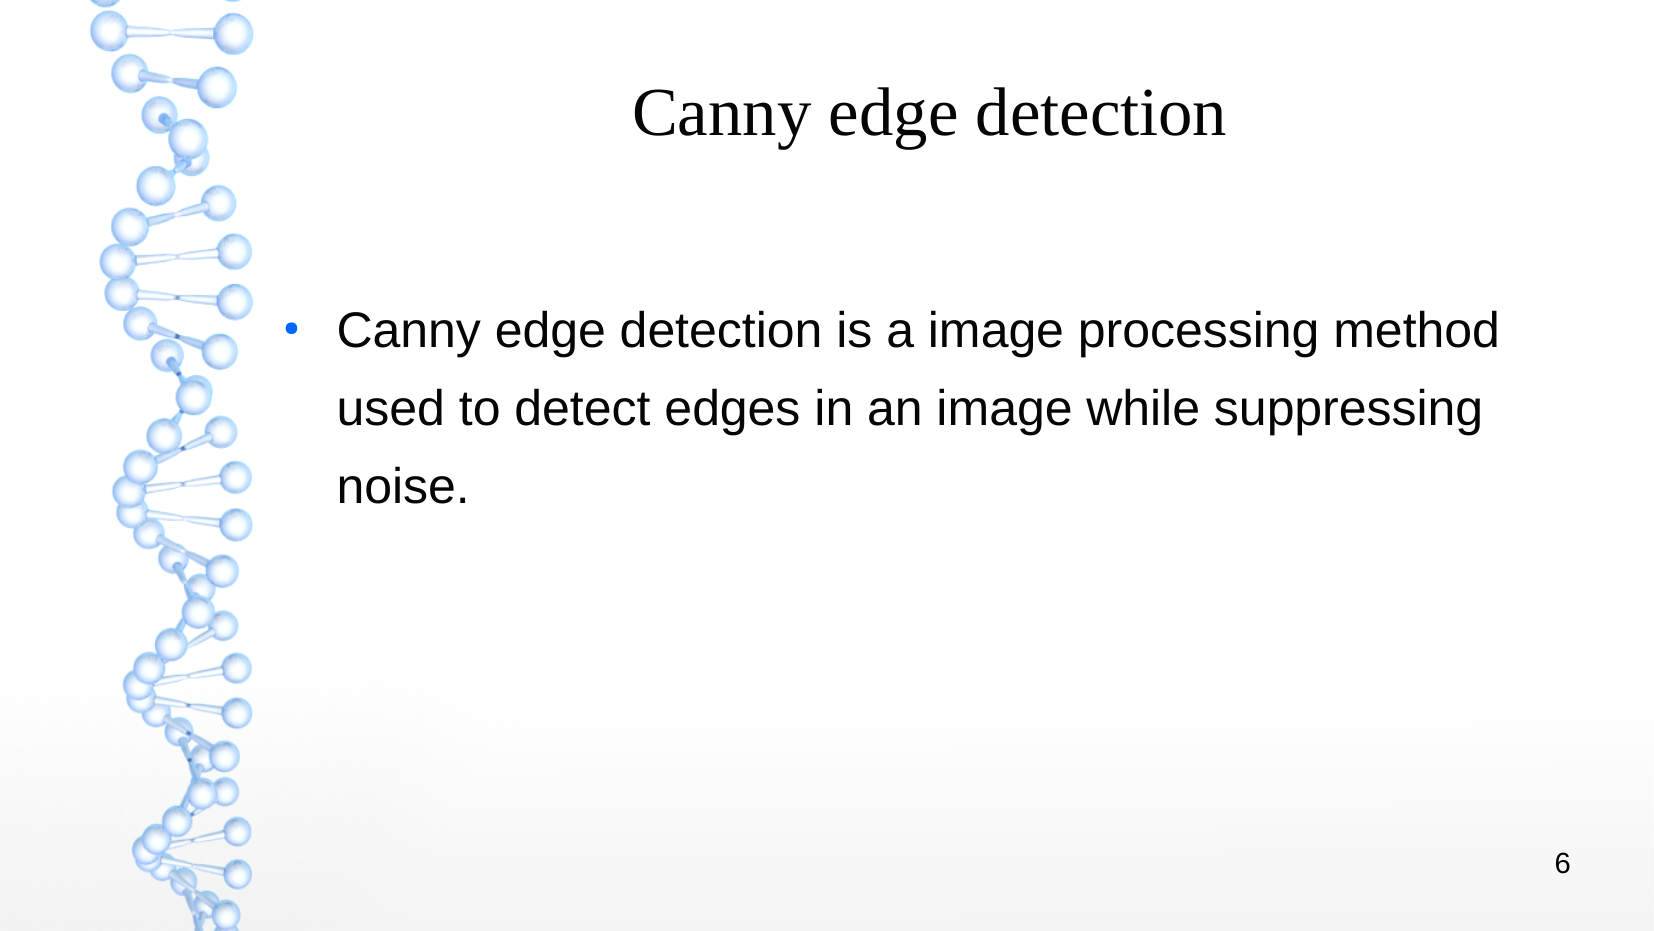

# Canny edge detection
Canny edge detection is a image processing method
used to detect edges in an image while suppressing
noise.
6